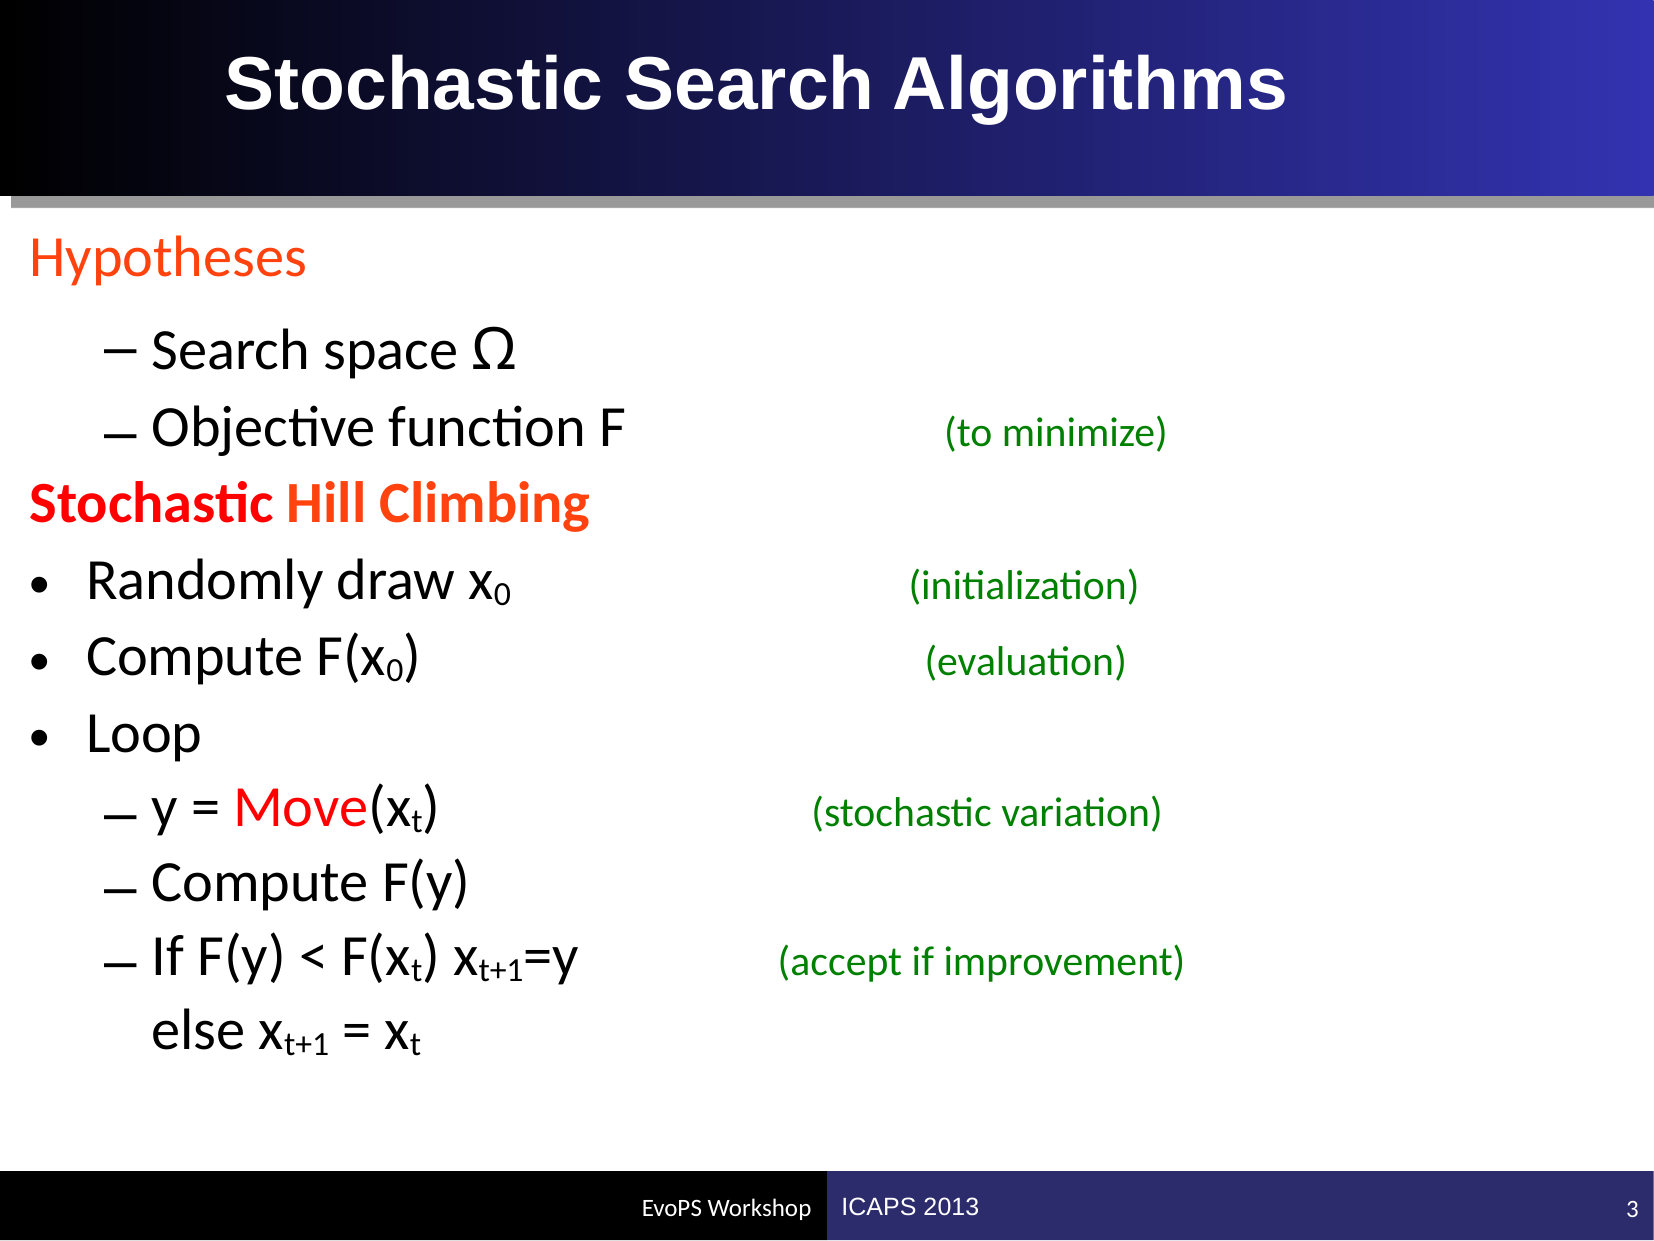

Stochastic Search Algorithms
# Hypotheses
Search space Ω
Objective function F (to minimize)
Stochastic Hill Climbing
Randomly draw x0 (initialization)
Compute F(x0) (evaluation)
Loop
y = Move(xt) (stochastic variation)
Compute F(y)
If F(y) < F(xt) xt+1=y (accept if improvement)
else xt+1 = xt
3